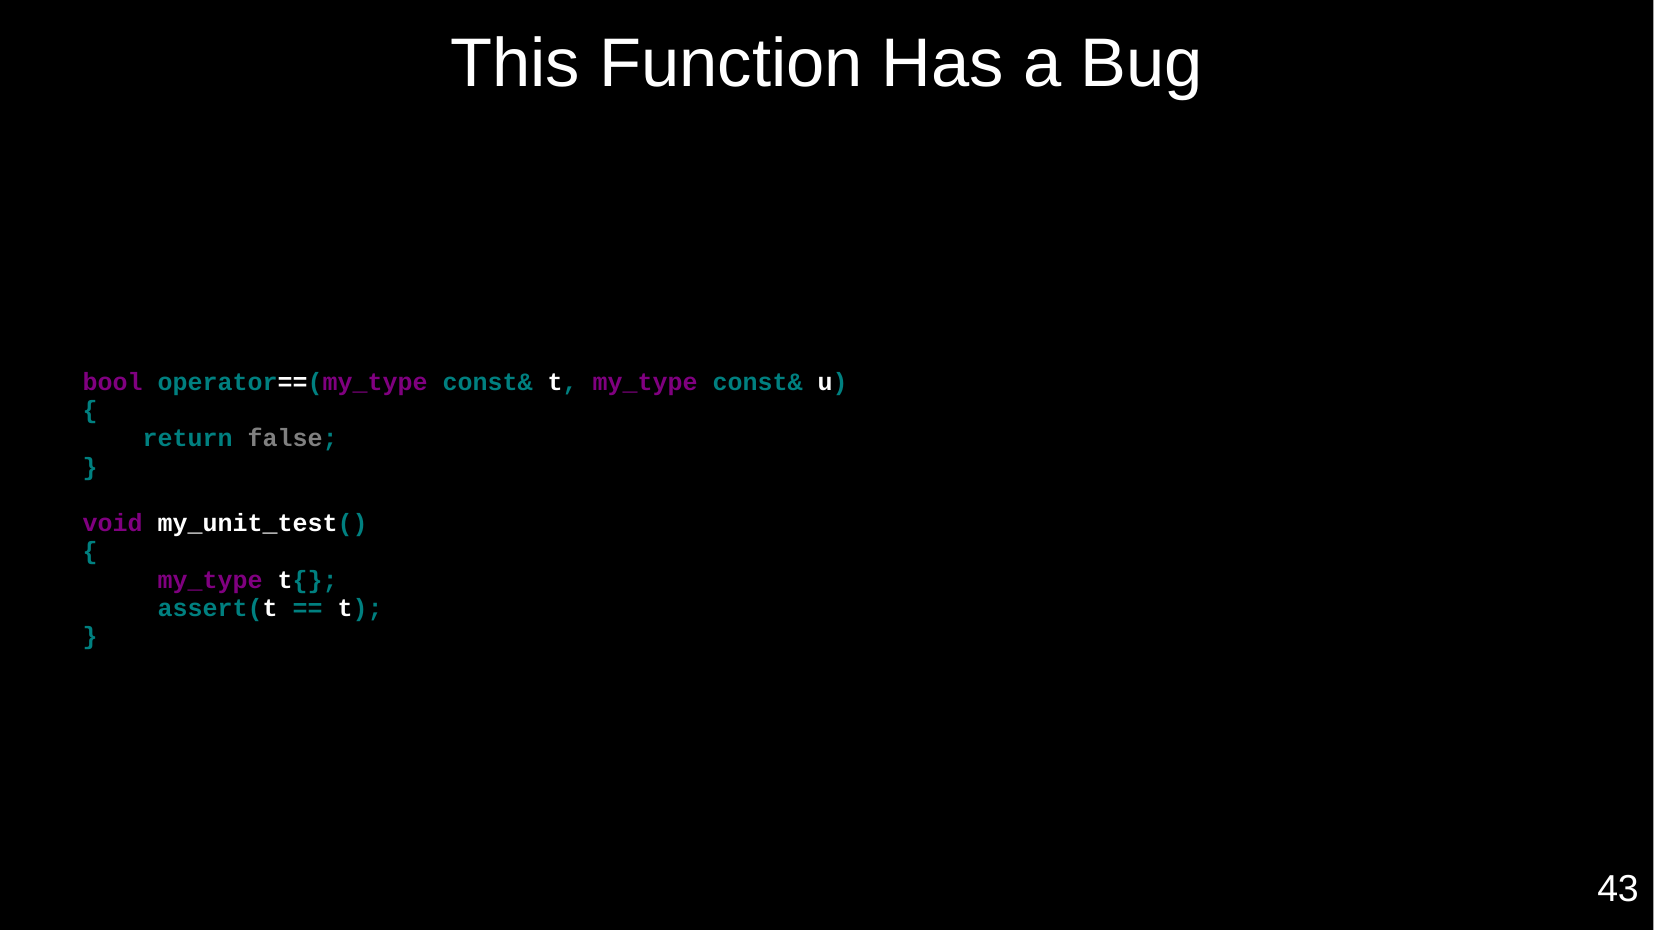

This Function Has a Bug
# bool operator==(my_type const& t, my_type const& u)
{
 return false;
}
void my_unit_test()
{
	my_type t{};
	assert(t == t);
}